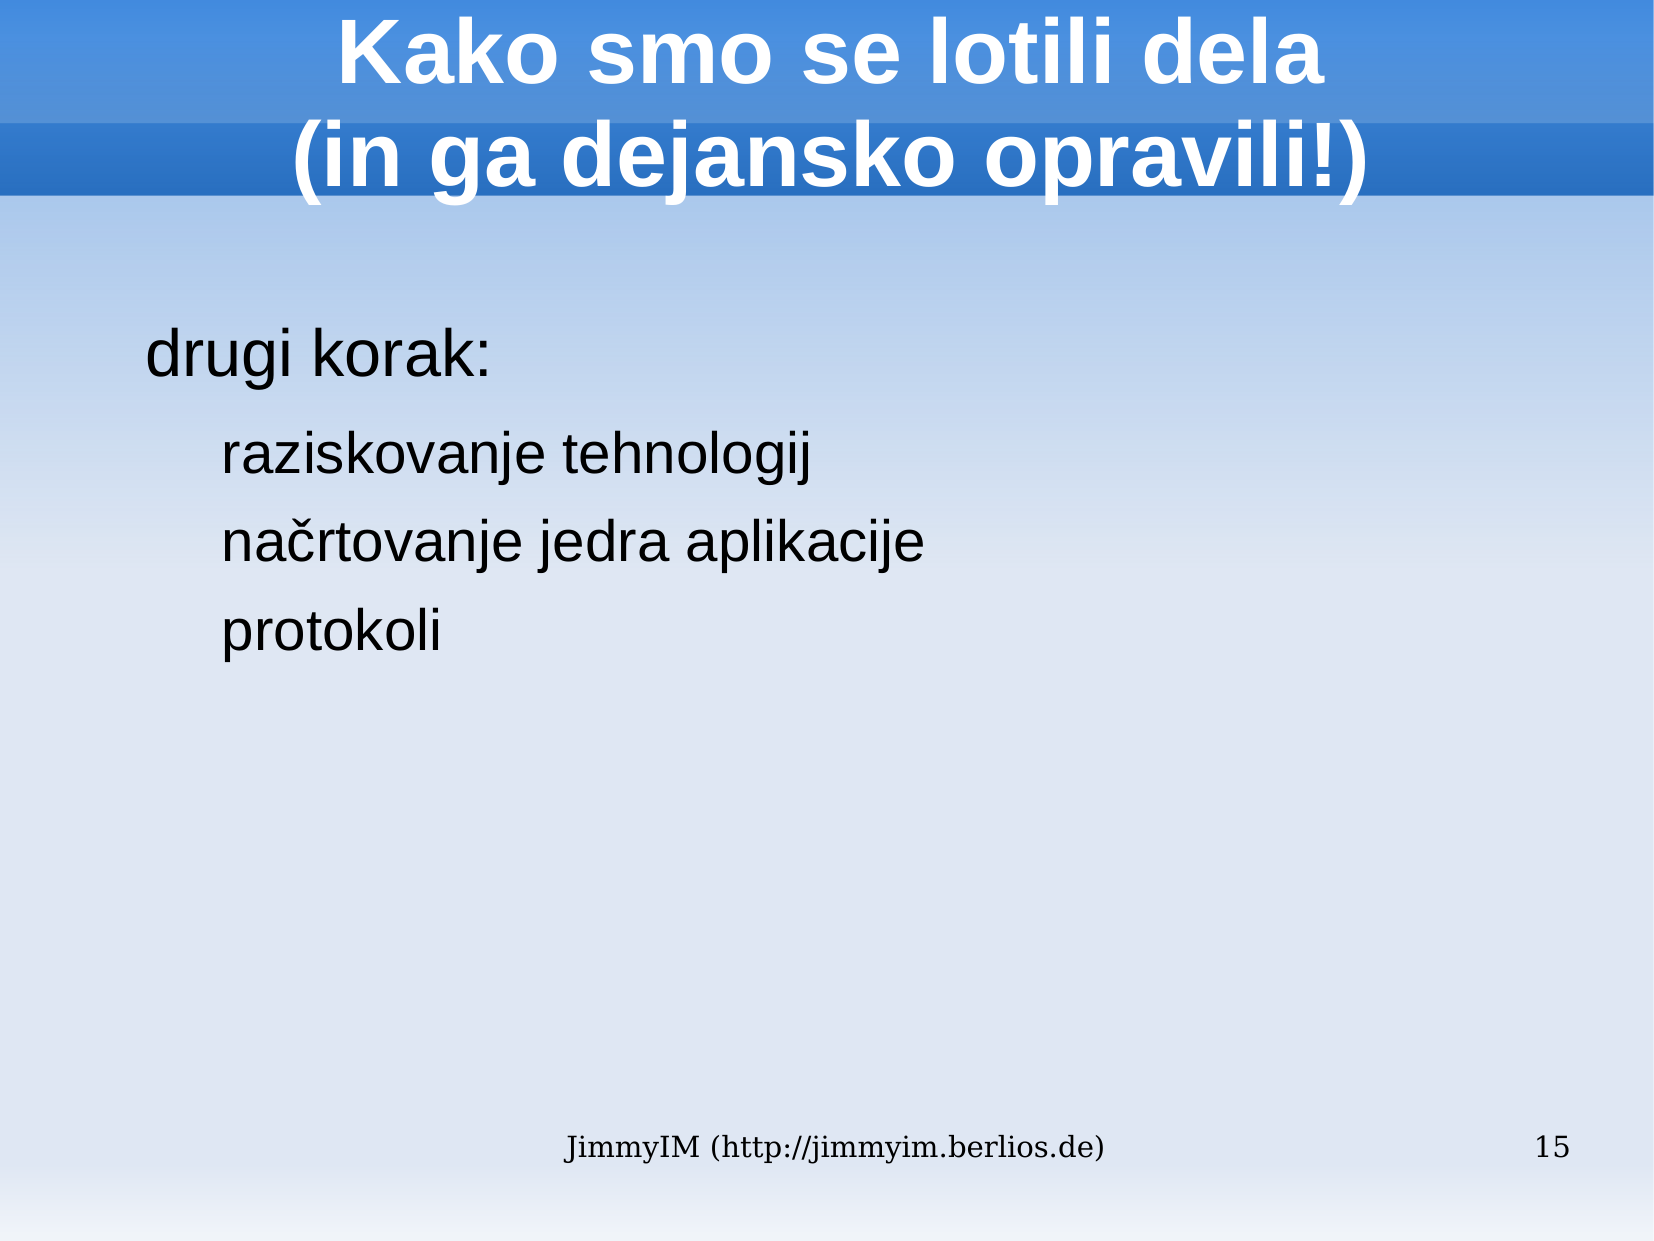

# Kako smo se lotili dela (in ga dejansko opravili!)
drugi korak:
raziskovanje tehnologij
načrtovanje jedra aplikacije
protokoli
JimmyIM (http://jimmyim.berlios.de)
15